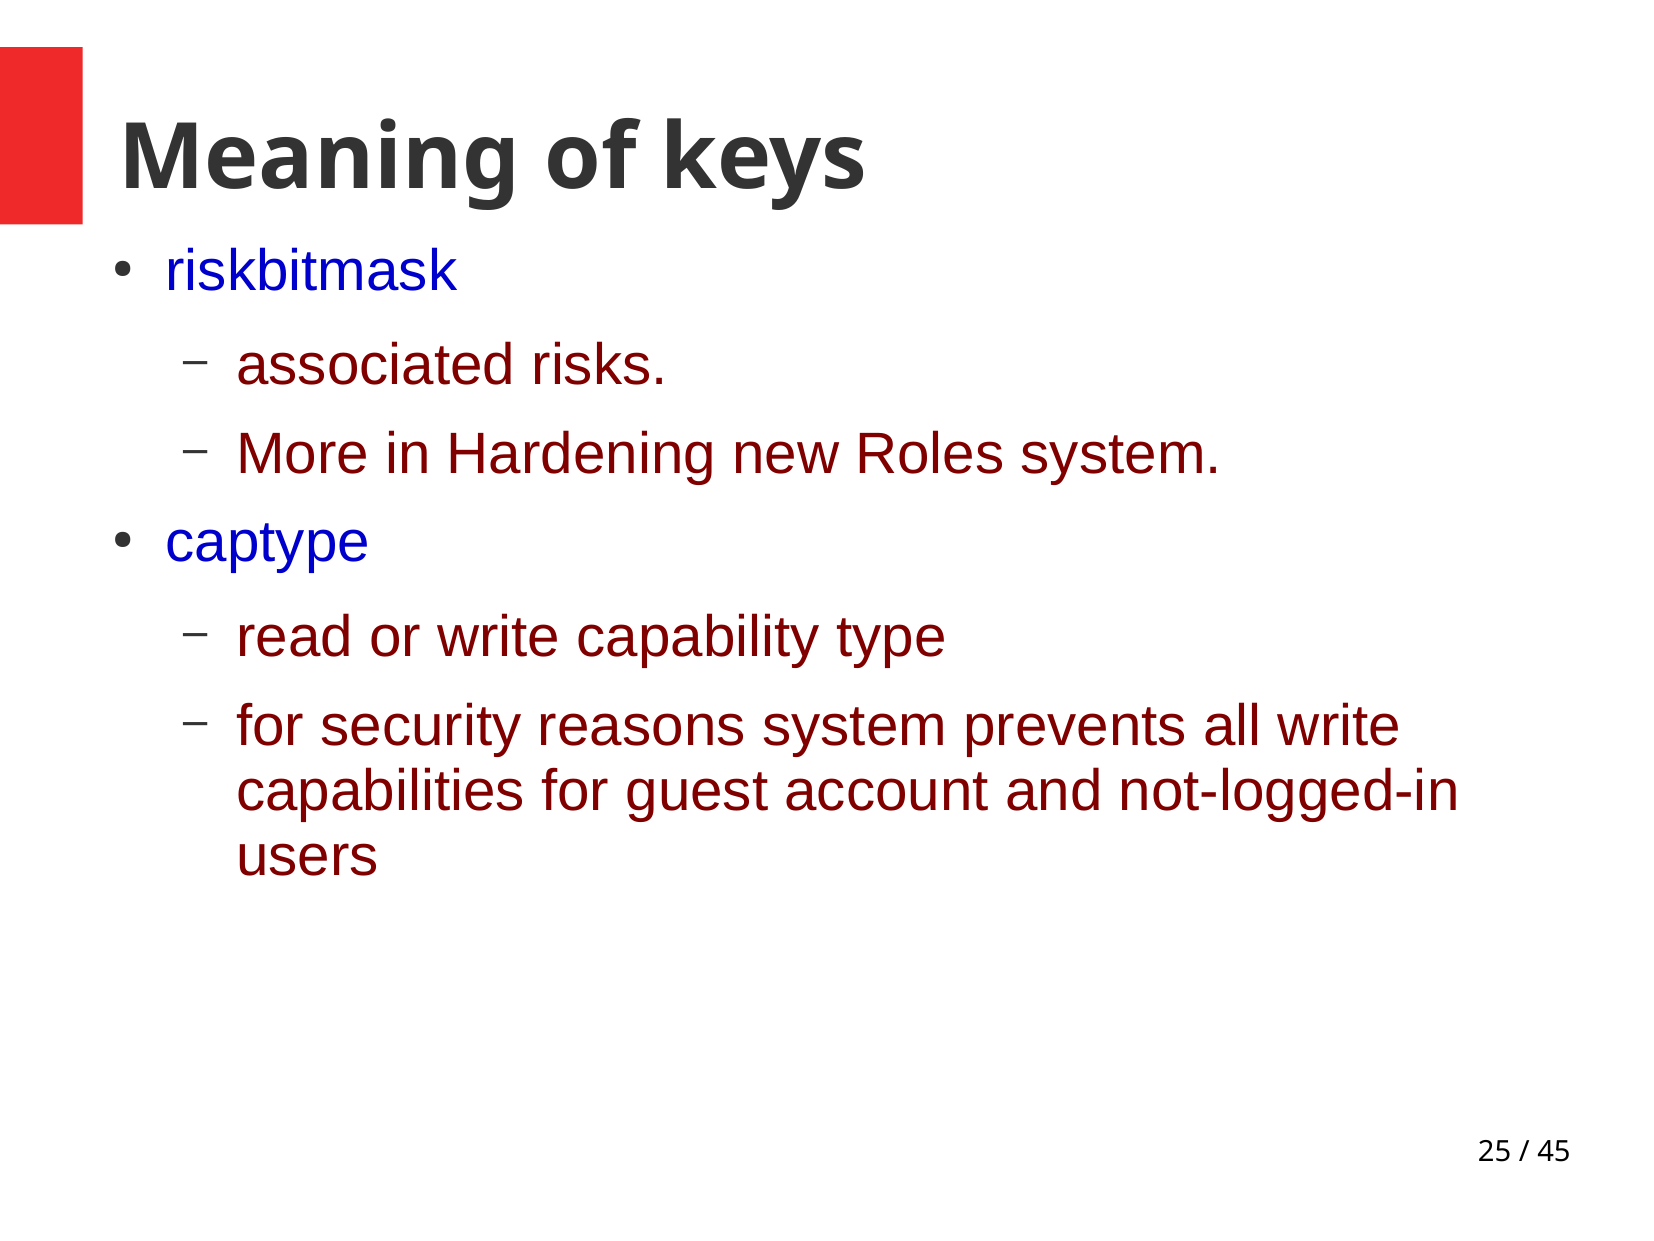

# Meaning of keys
riskbitmask
associated risks.
More in Hardening new Roles system.
captype
read or write capability type
for security reasons system prevents all write capabilities for guest account and not-logged-in users
25